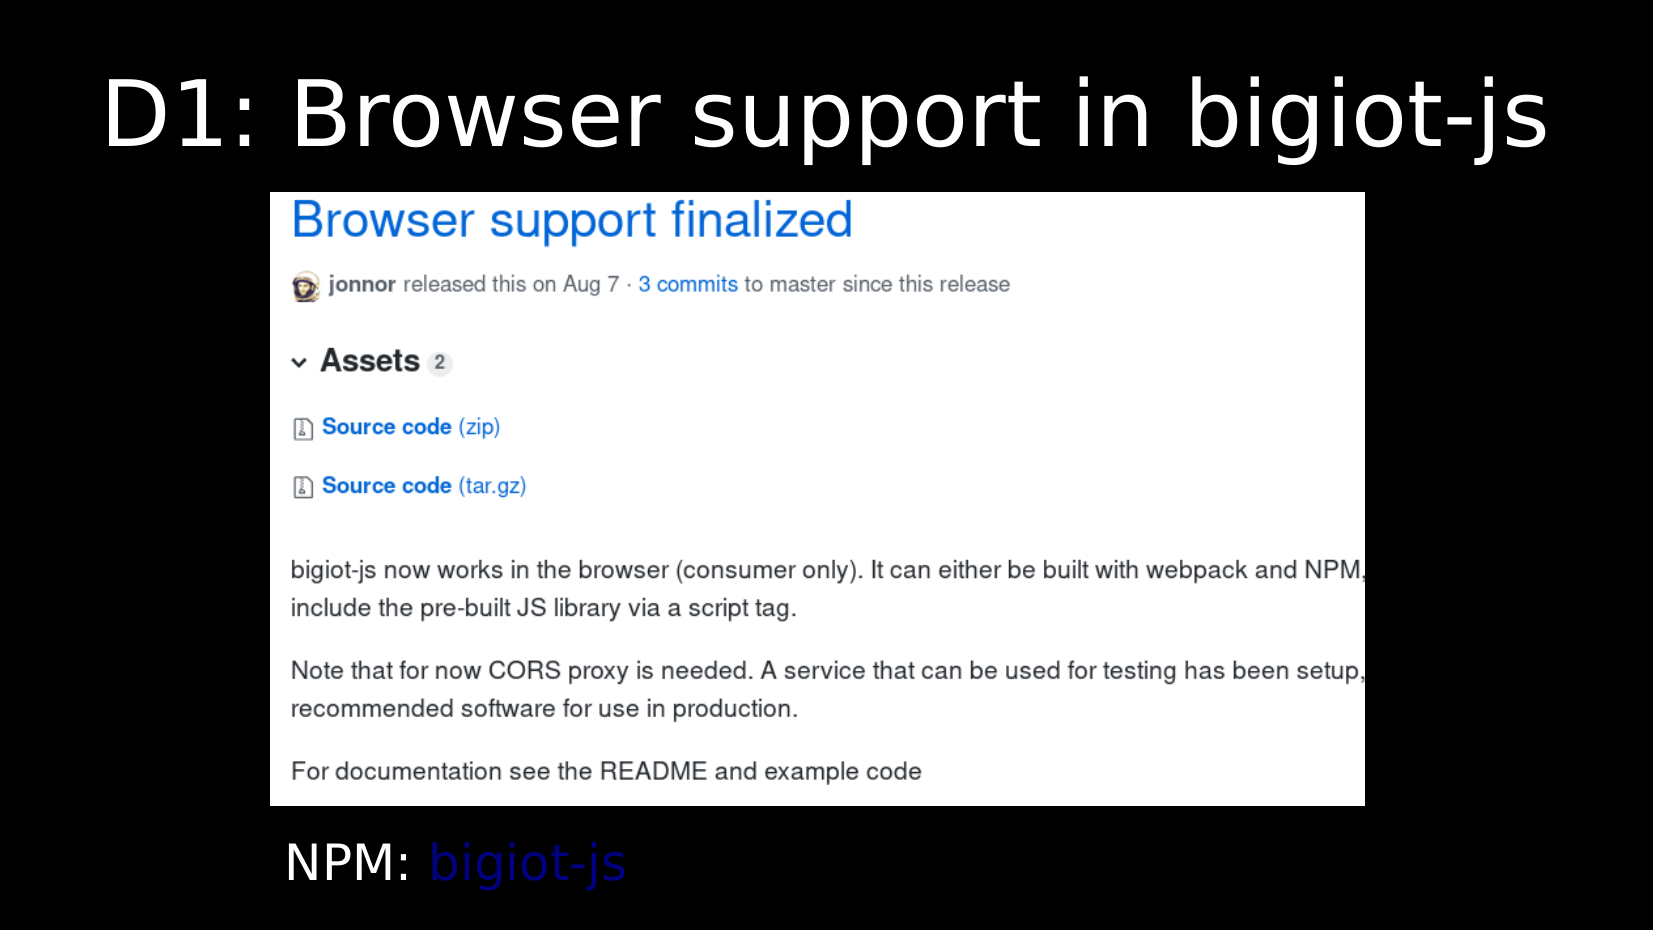

# D1: Browser support in bigiot-js
NPM: bigiot-js